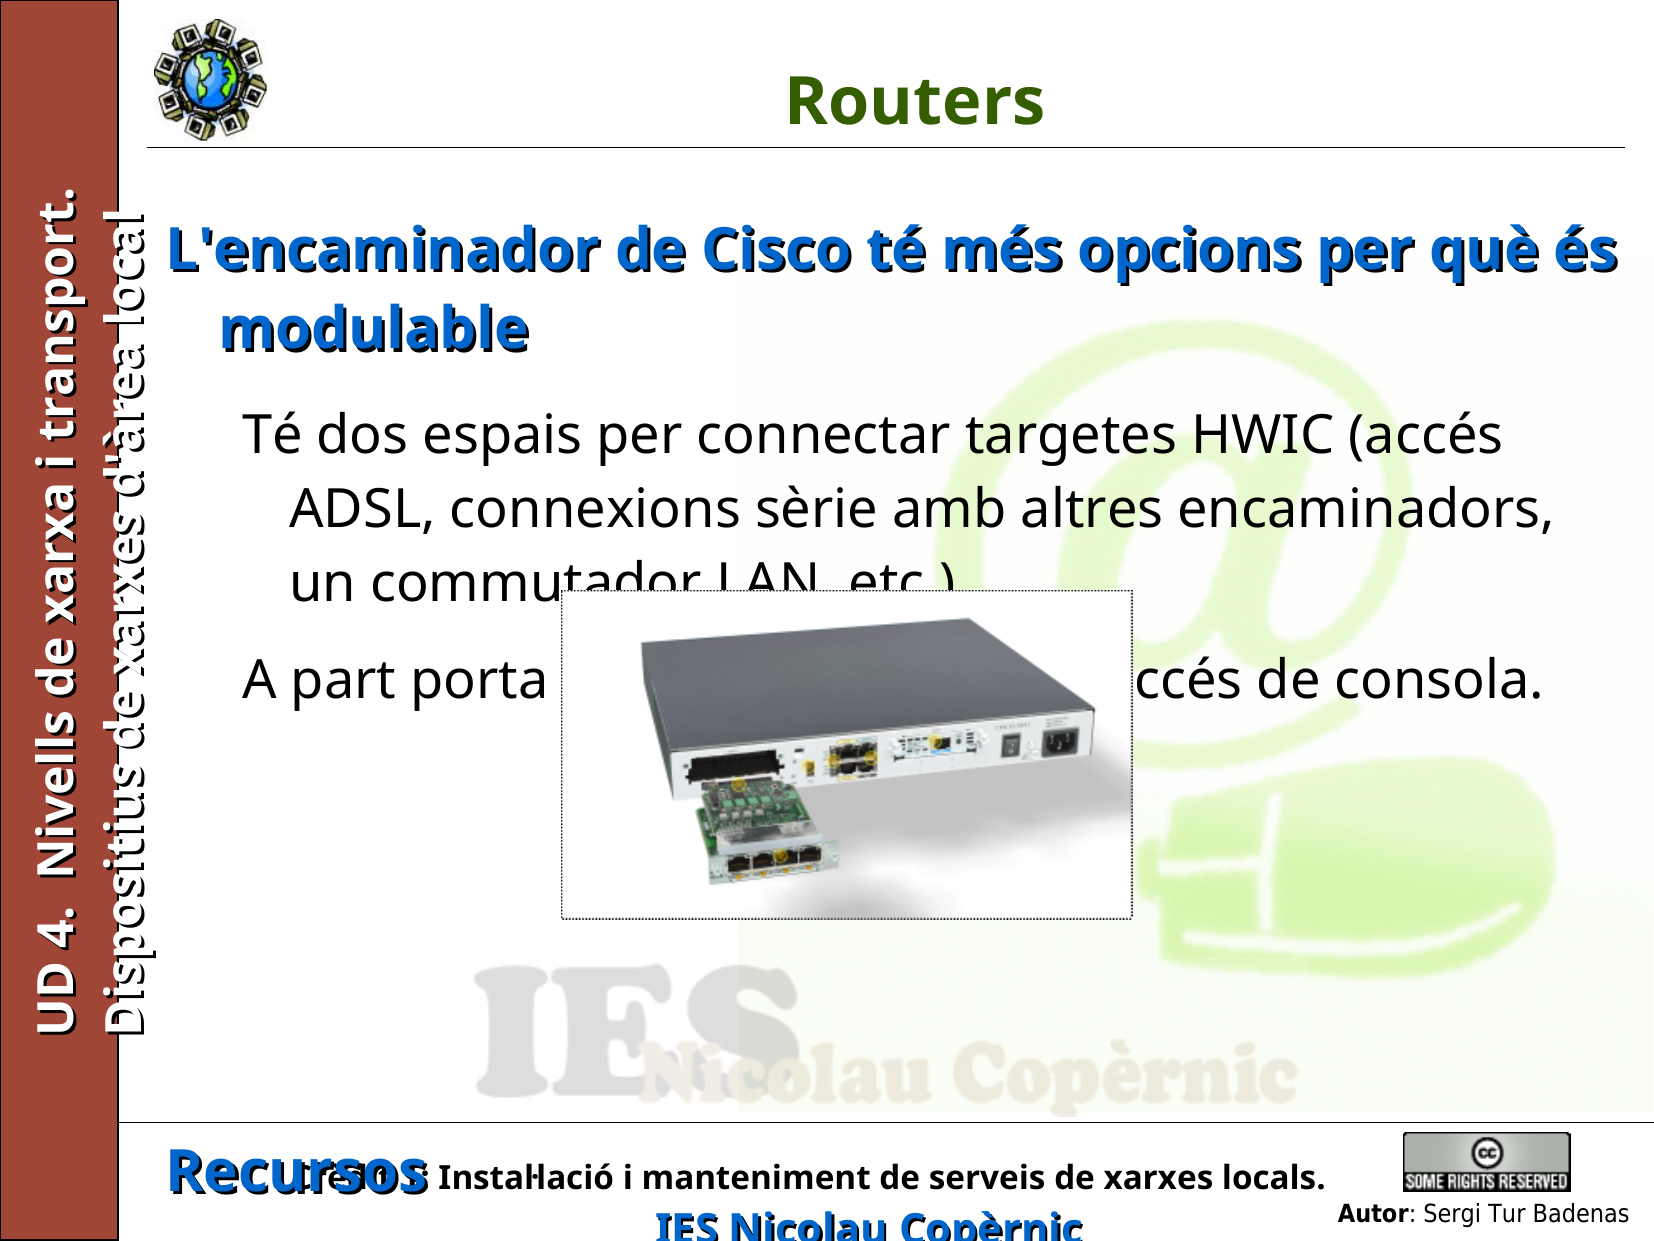

# Routers
L'encaminador de Cisco té més opcions per què és modulable
Té dos espais per connectar targetes HWIC (accés ADSL, connexions sèrie amb altres encaminadors, un commutador LAN, etc.)
A part porta dos ports Ethernet i l'accés de consola.
Recursos
Demo Flash Cisco